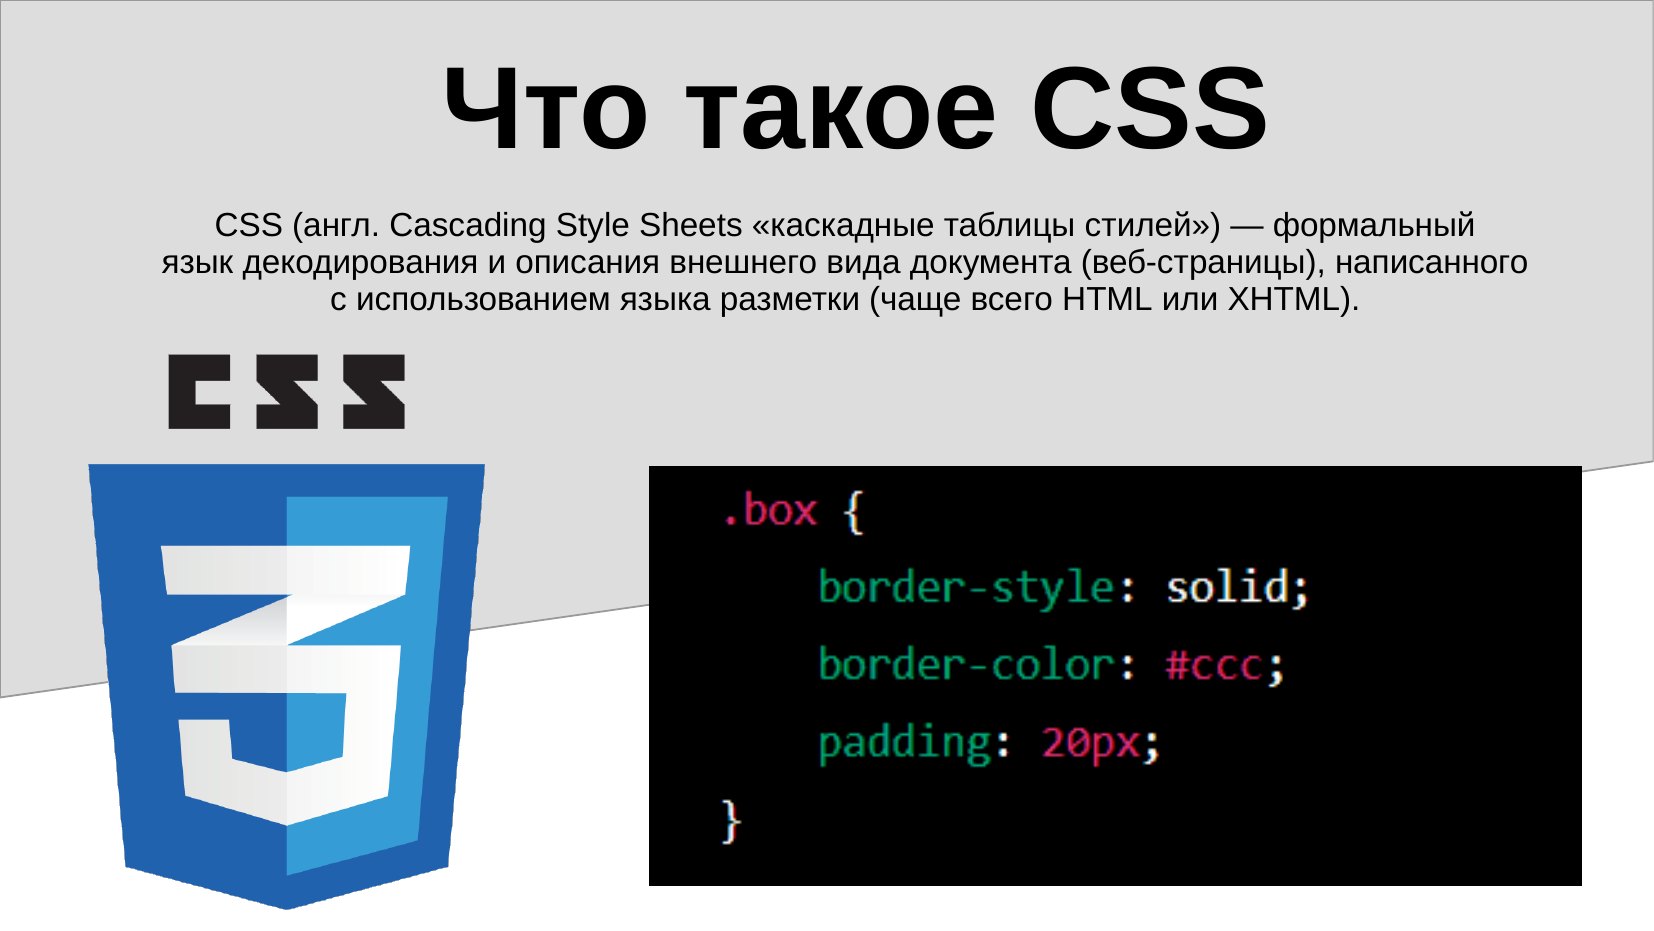

# Что такое CSS
CSS (англ. Cascading Style Sheets «каскадные таблицы стилей») — формальный язык декодирования и описания внешнего вида документа (веб-страницы), написанного с использованием языка разметки (чаще всего HTML или XHTML).